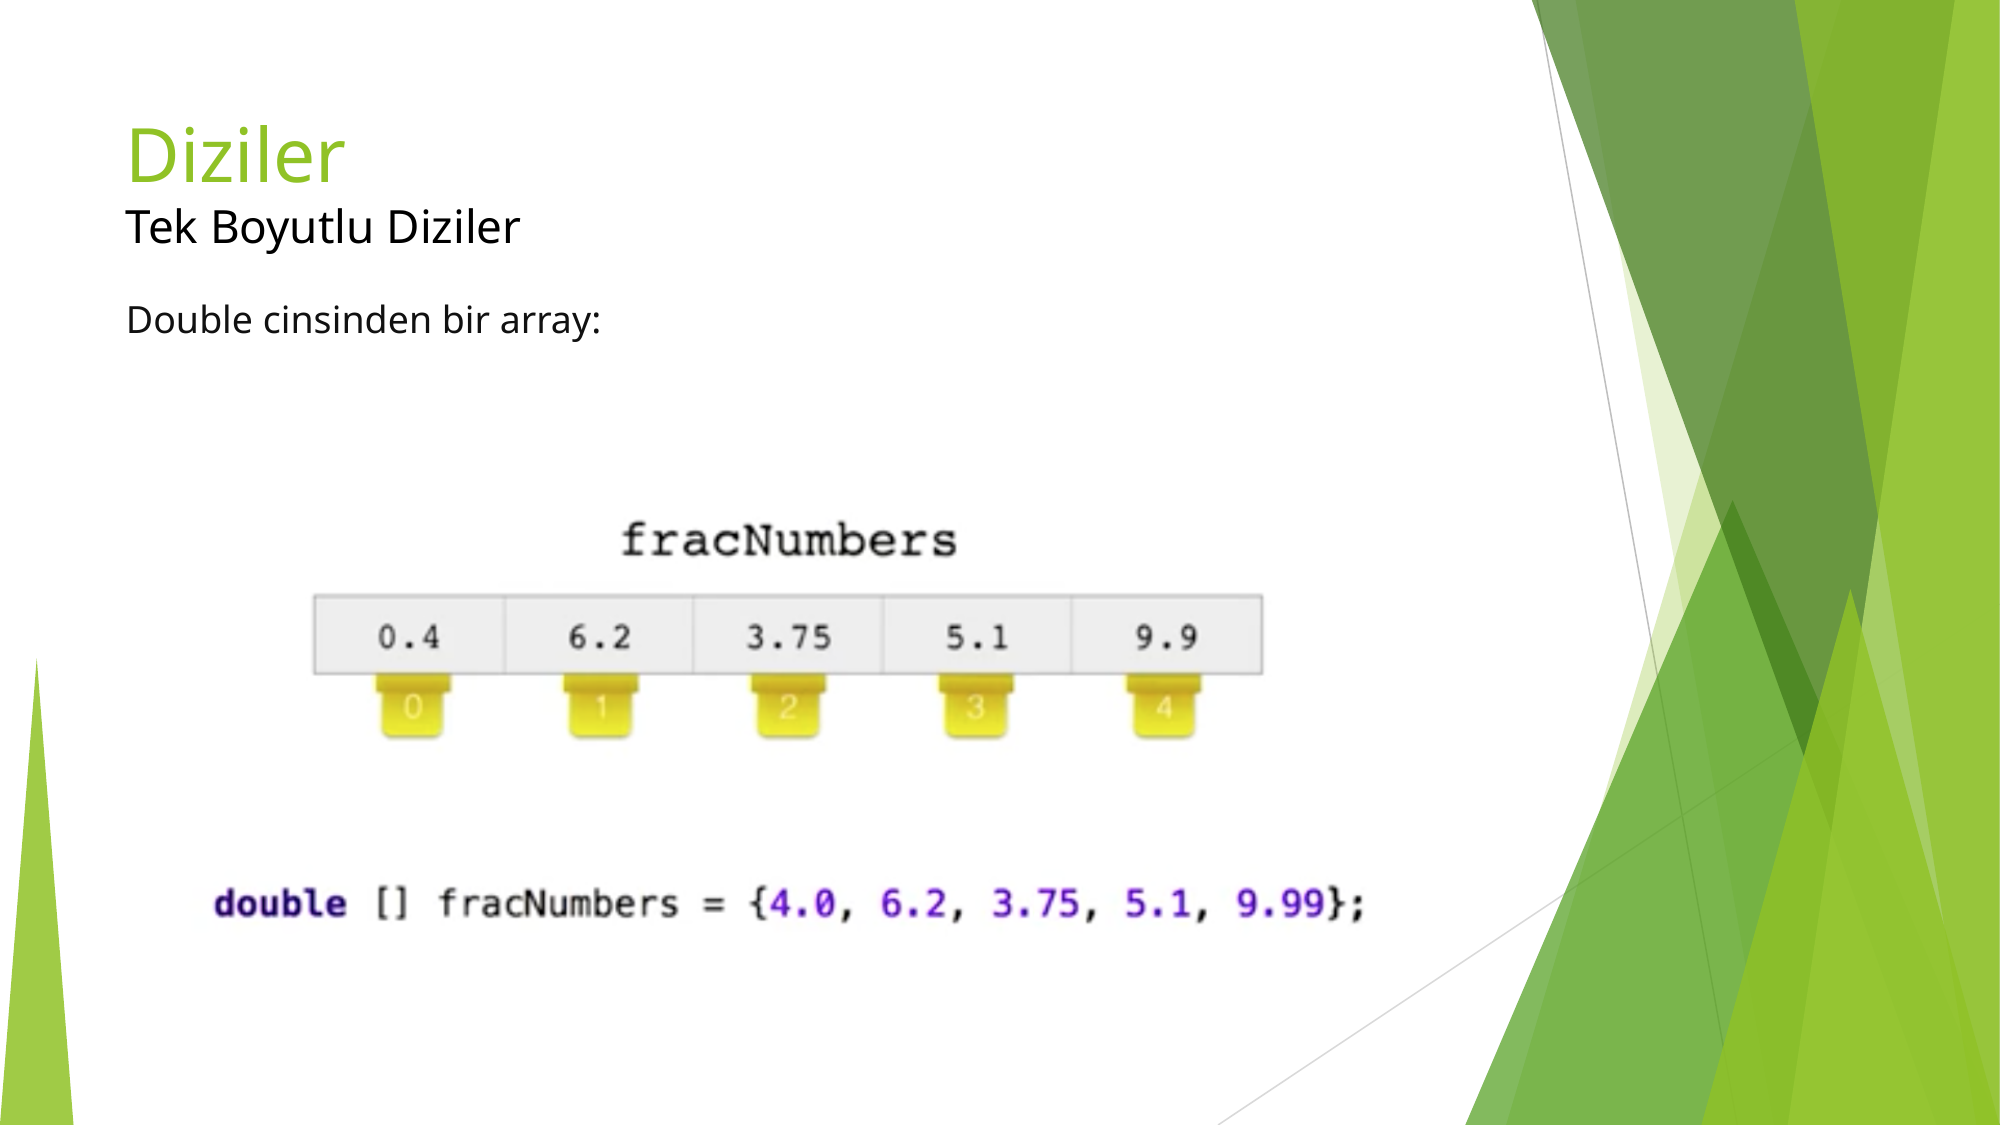

# Diziler Tek Boyutlu Diziler
Double cinsinden bir array: